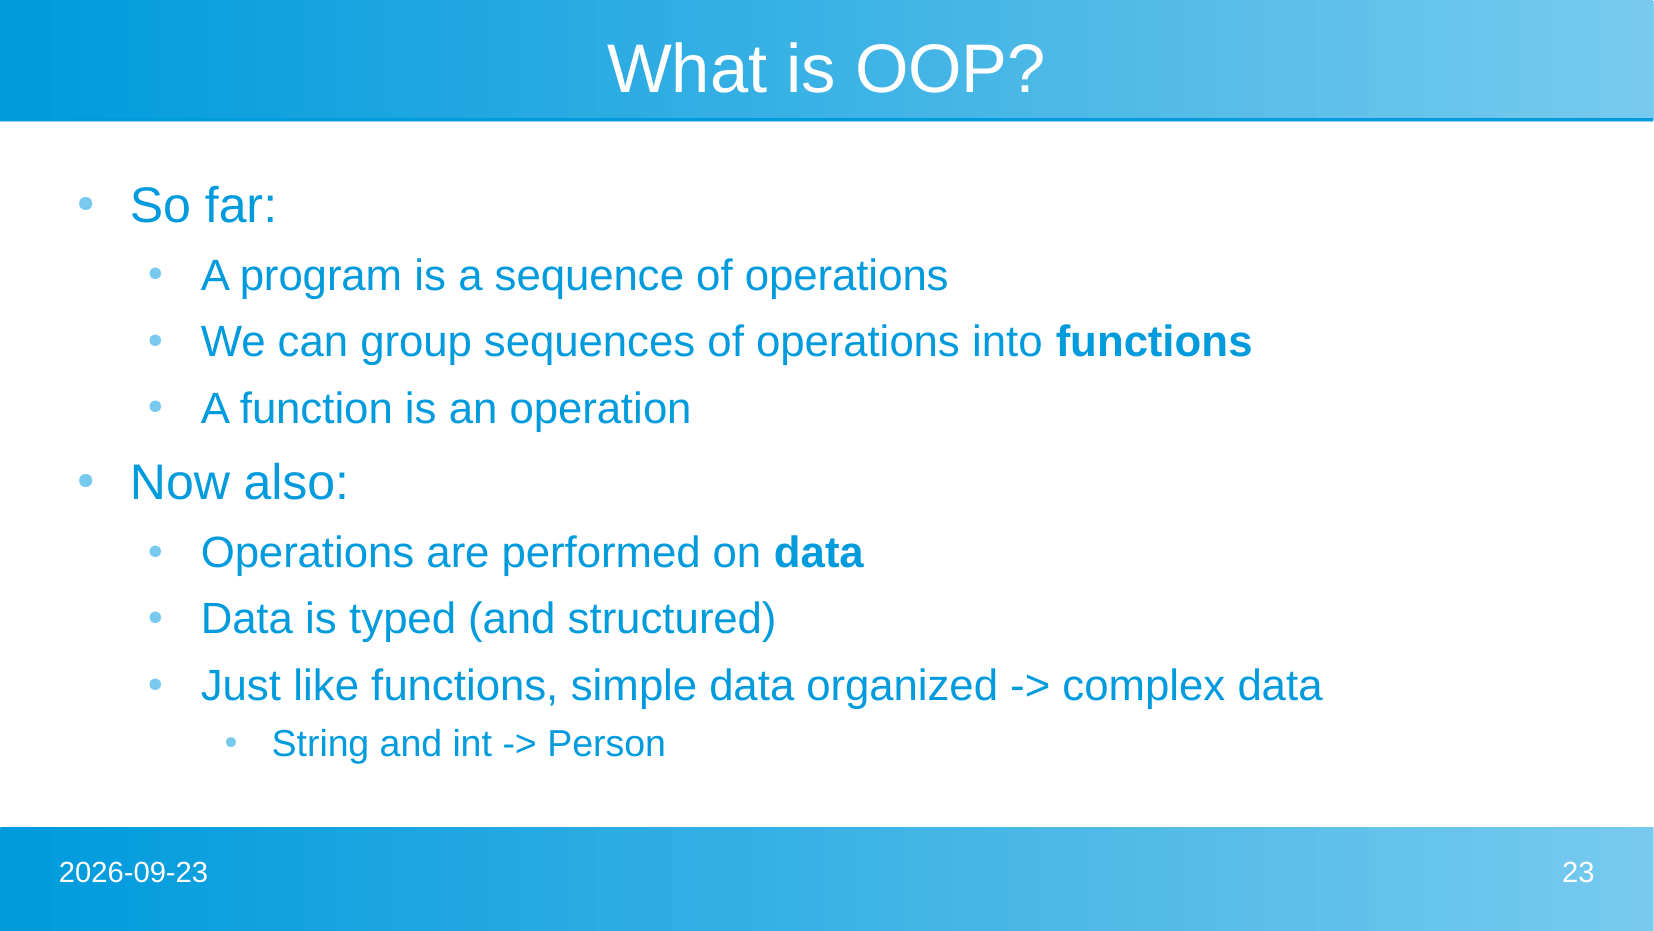

# What is OOP?
So far:
A program is a sequence of operations
We can group sequences of operations into functions
A function is an operation
Now also:
Operations are performed on data
Data is typed (and structured)
Just like functions, simple data organized -> complex data
String and int -> Person
23